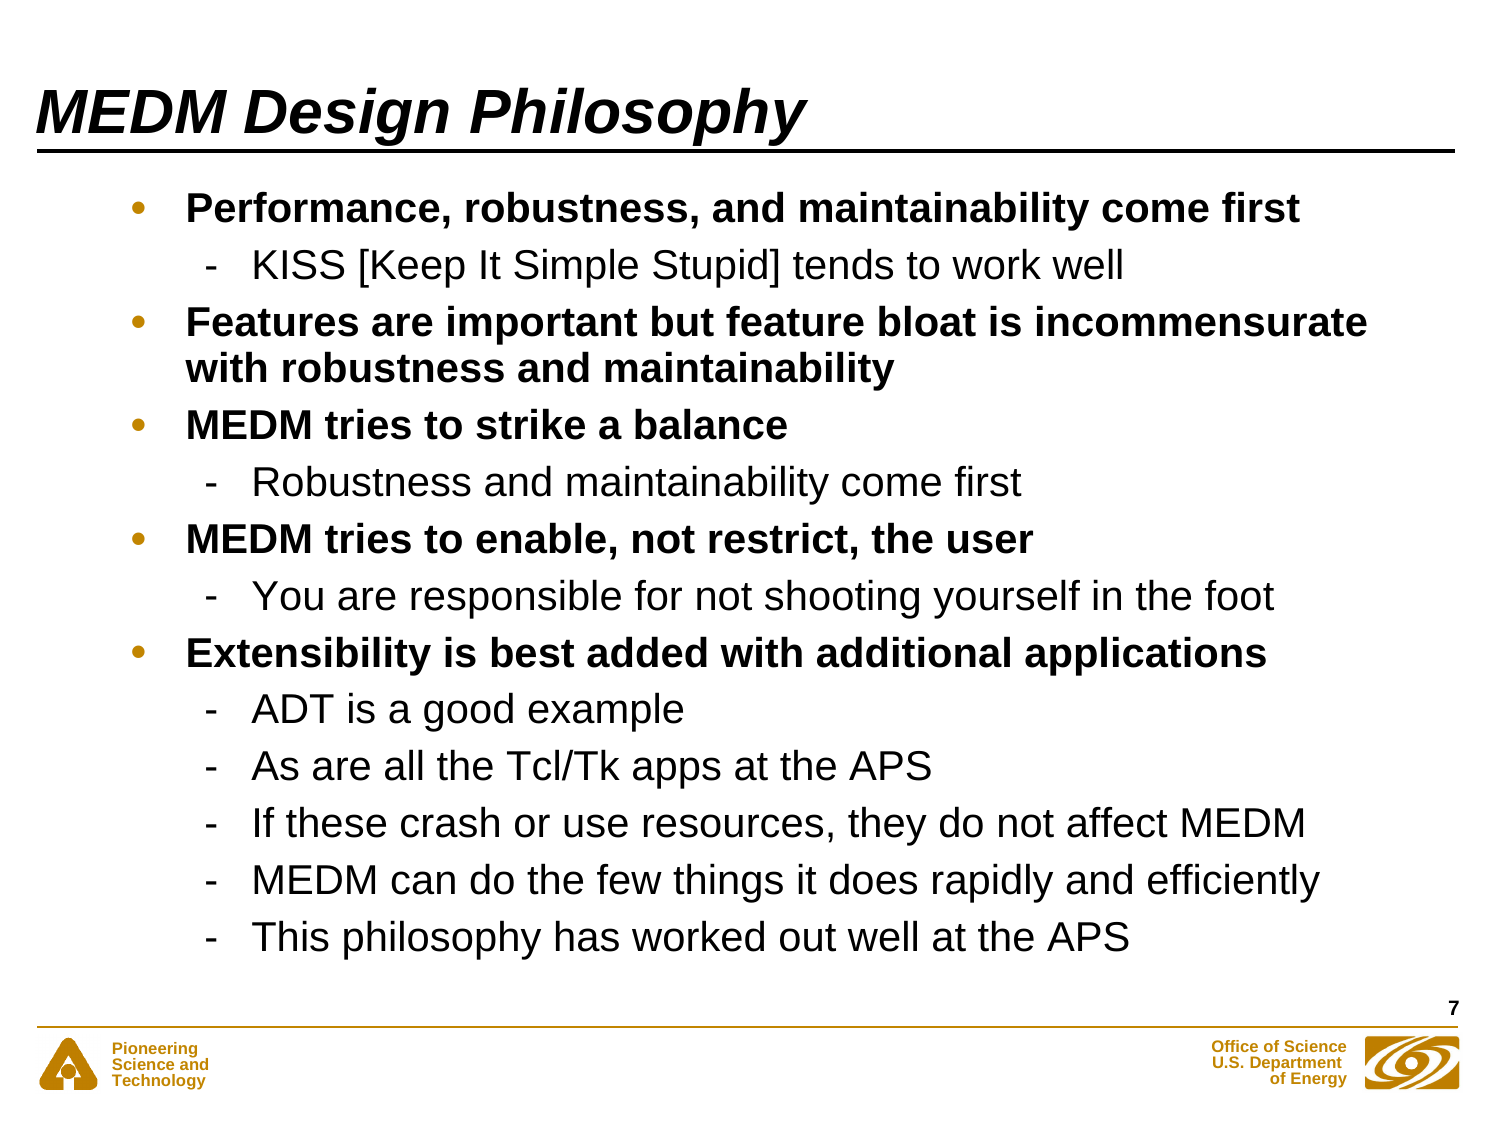

# MEDM Design Philosophy
Performance, robustness, and maintainability come first
KISS [Keep It Simple Stupid] tends to work well
Features are important but feature bloat is incommensurate with robustness and maintainability
MEDM tries to strike a balance
Robustness and maintainability come first
MEDM tries to enable, not restrict, the user
You are responsible for not shooting yourself in the foot
Extensibility is best added with additional applications
ADT is a good example
As are all the Tcl/Tk apps at the APS
If these crash or use resources, they do not affect MEDM
MEDM can do the few things it does rapidly and efficiently
This philosophy has worked out well at the APS
7